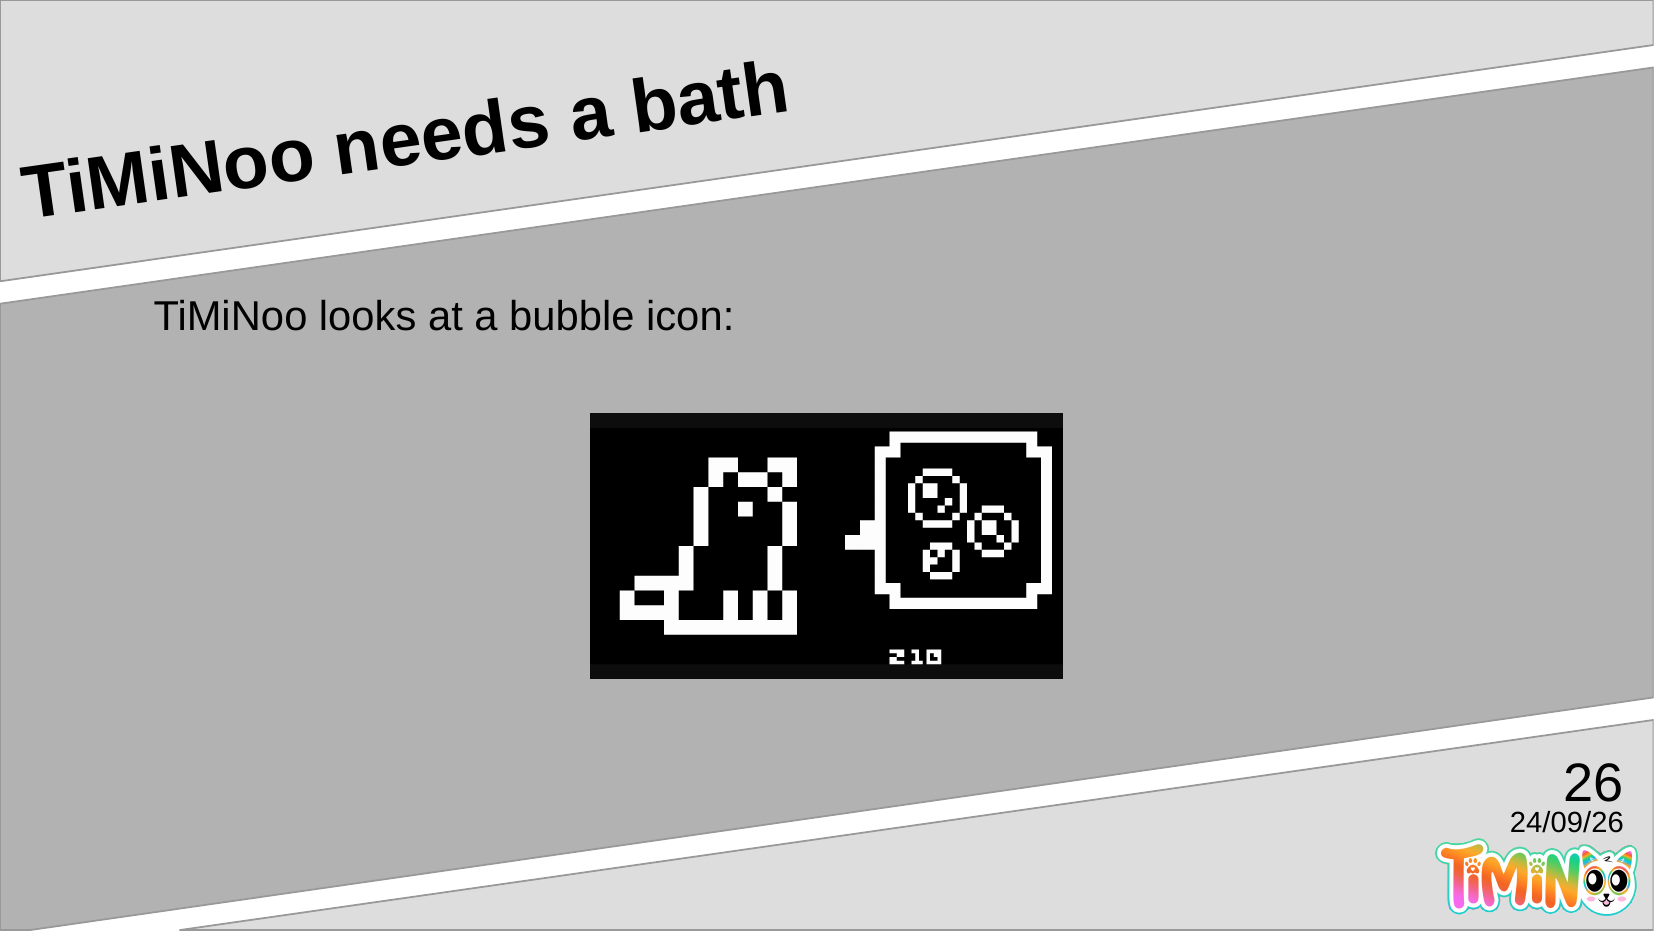

# TiMiNoo needs a bath
TiMiNoo looks at a bubble icon:
26